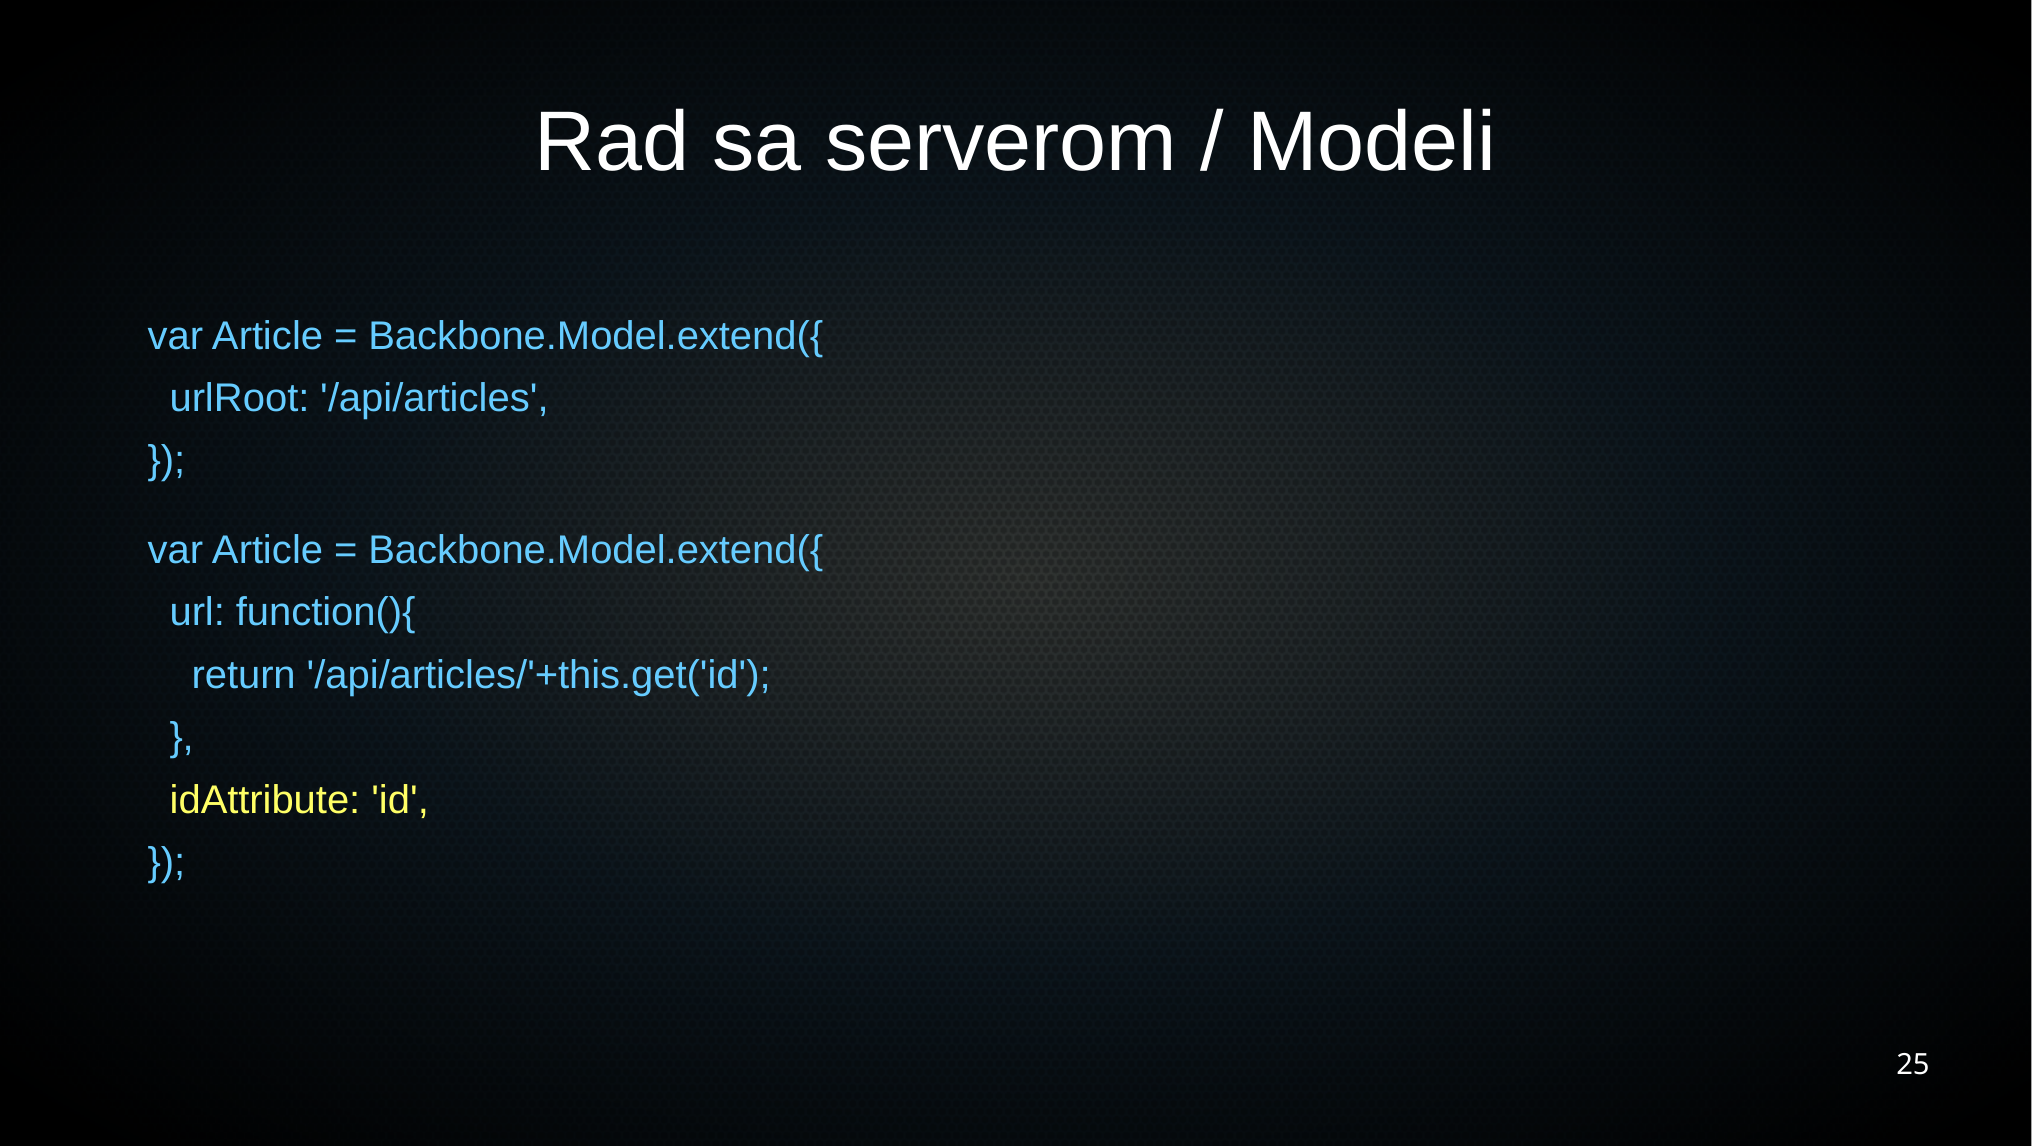

# Rad sa serverom / Modeli
var Article = Backbone.Model.extend({
 urlRoot: '/api/articles',
});
var Article = Backbone.Model.extend({
 url: function(){
 return '/api/articles/'+this.get('id');
 },
 idAttribute: 'id',
});
25